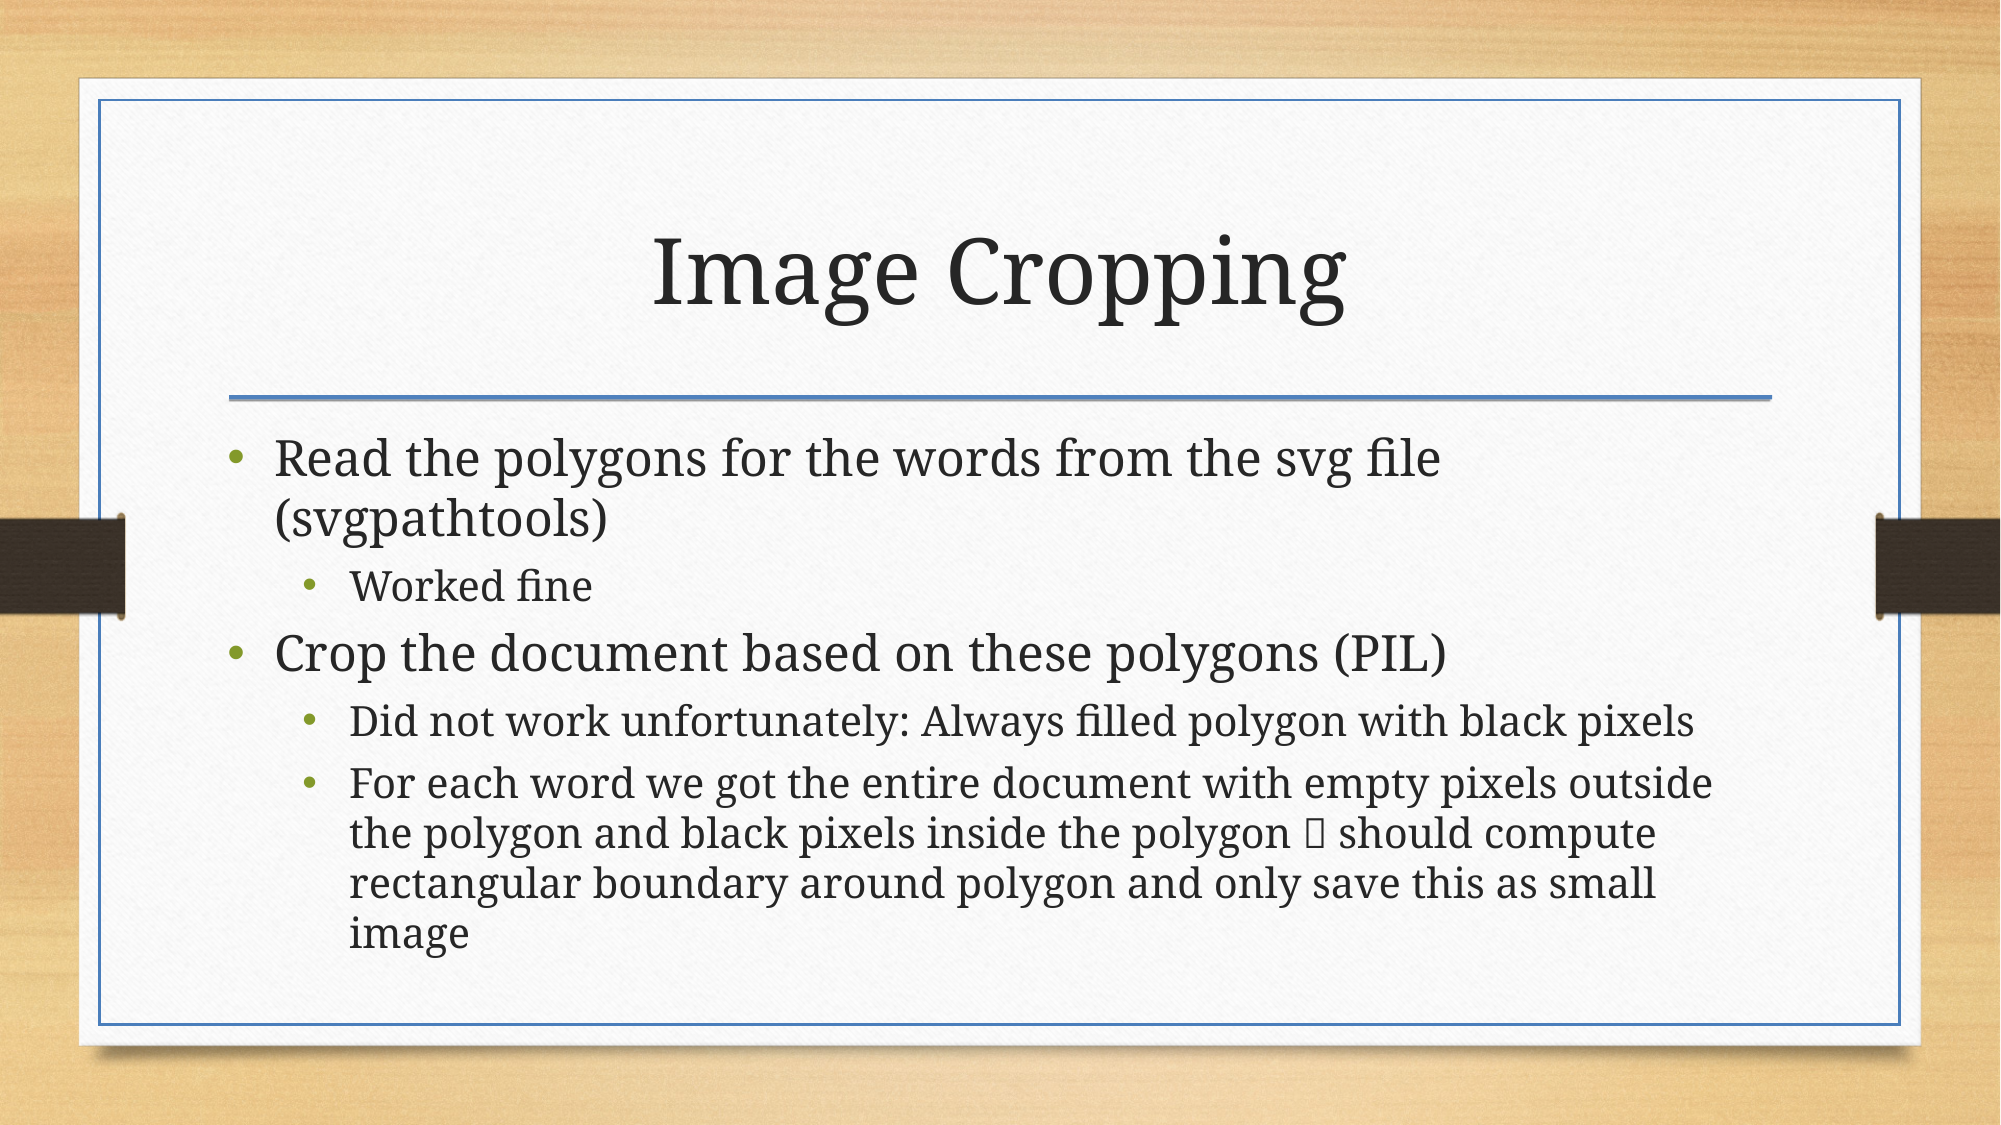

Image Cropping
Read the polygons for the words from the svg file (svgpathtools)
Worked fine
Crop the document based on these polygons (PIL)
Did not work unfortunately: Always filled polygon with black pixels
For each word we got the entire document with empty pixels outside the polygon and black pixels inside the polygon  should compute rectangular boundary around polygon and only save this as small image